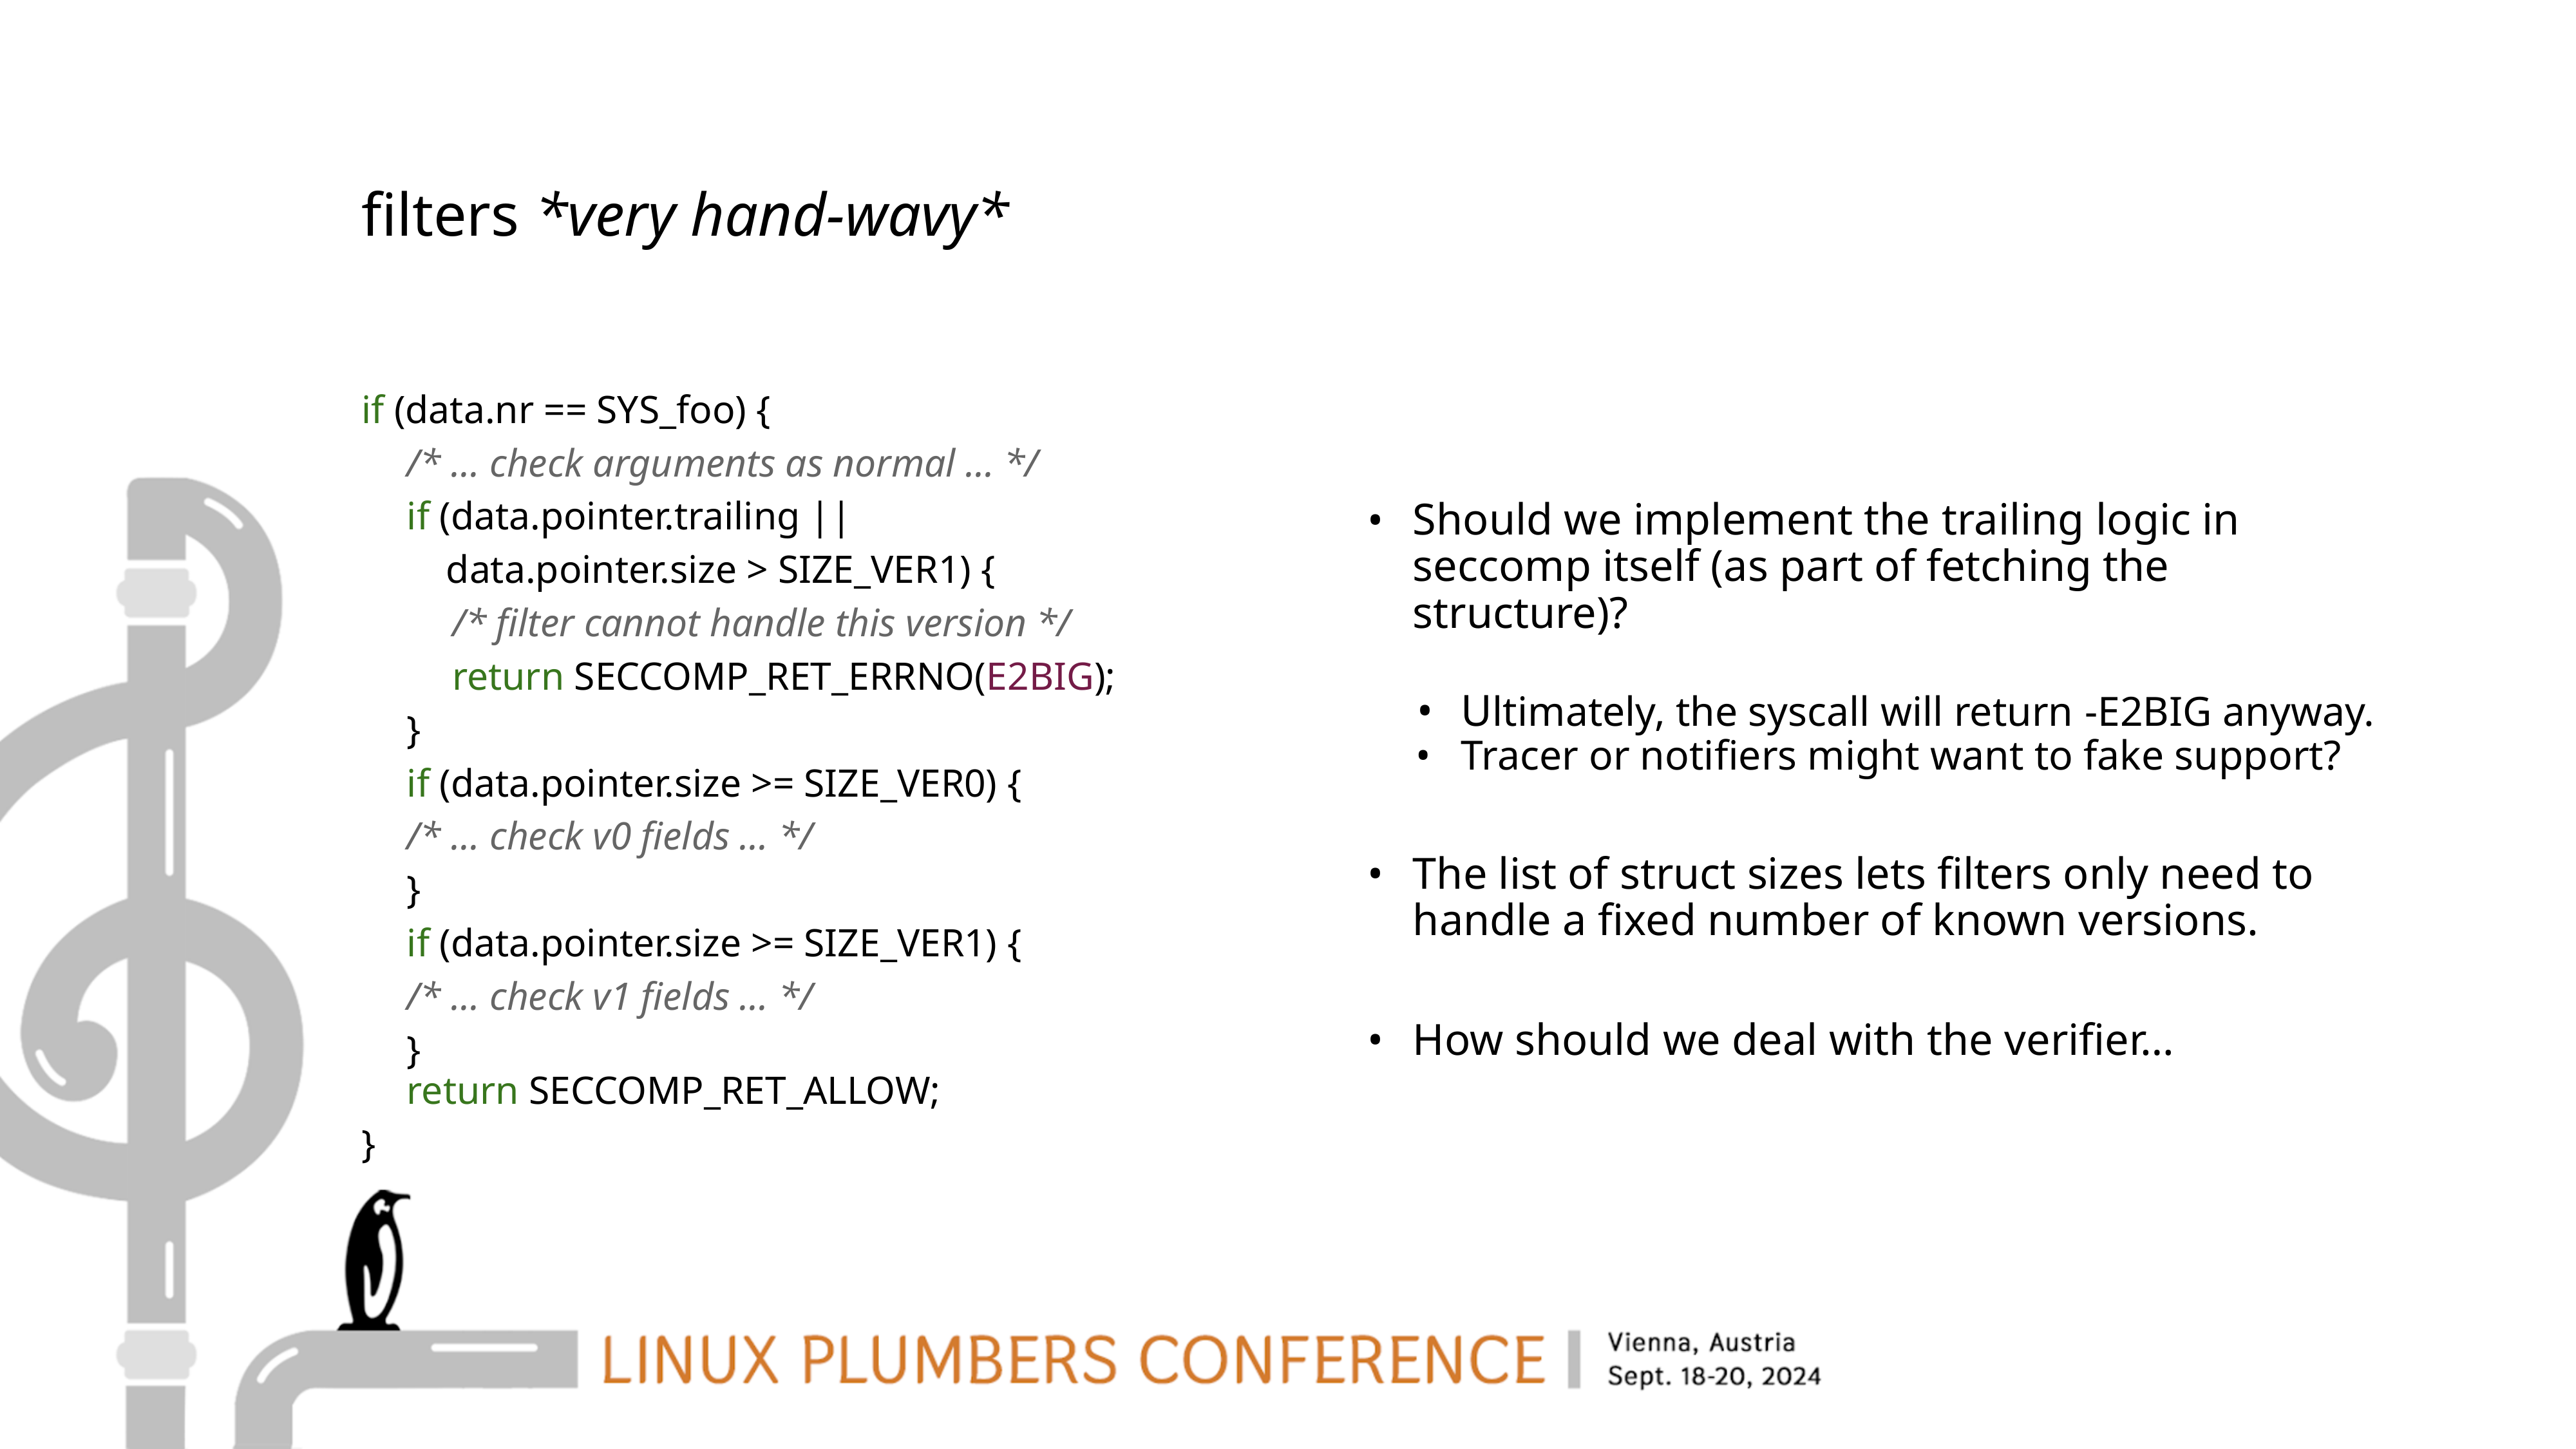

# filters *very hand-wavy*
if (data.nr == SYS_foo) {
	/* ... check arguments as normal ... */
	if (data.pointer.trailing ||
 data.pointer.size > SIZE_VER1) {
/* filter cannot handle this version */
return SECCOMP_RET_ERRNO(E2BIG);
}
	if (data.pointer.size >= SIZE_VER0) {
		/* ... check v0 fields ... */
	}
if (data.pointer.size >= SIZE_VER1) {
		/* ... check v1 fields ... */
	}
	return SECCOMP_RET_ALLOW;
}
Should we implement the trailing logic in seccomp itself (as part of fetching the structure)?
Ultimately, the syscall will return -E2BIG anyway.
Tracer or notifiers might want to fake support?
The list of struct sizes lets filters only need to handle a fixed number of known versions.
How should we deal with the verifier…